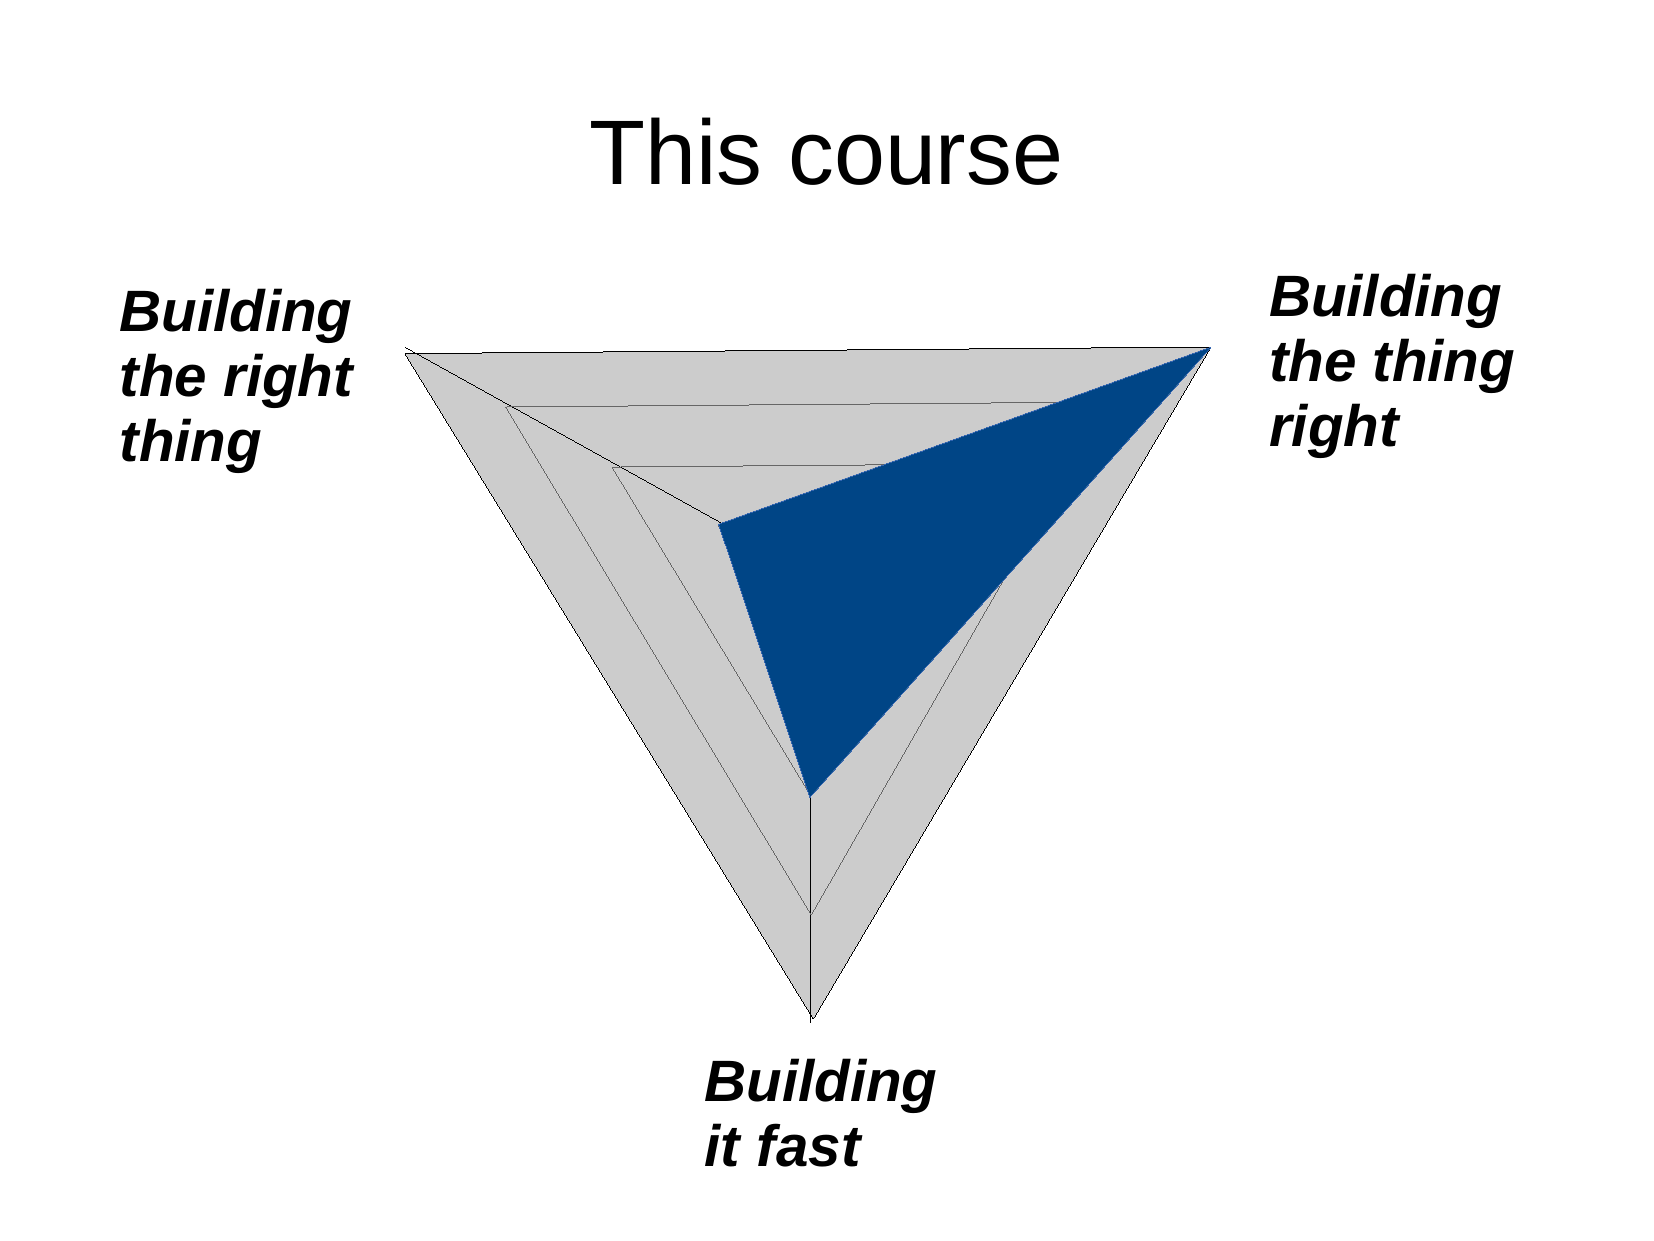

# This course
Building
the thing
right
Building
the right
thing
Building
it fast